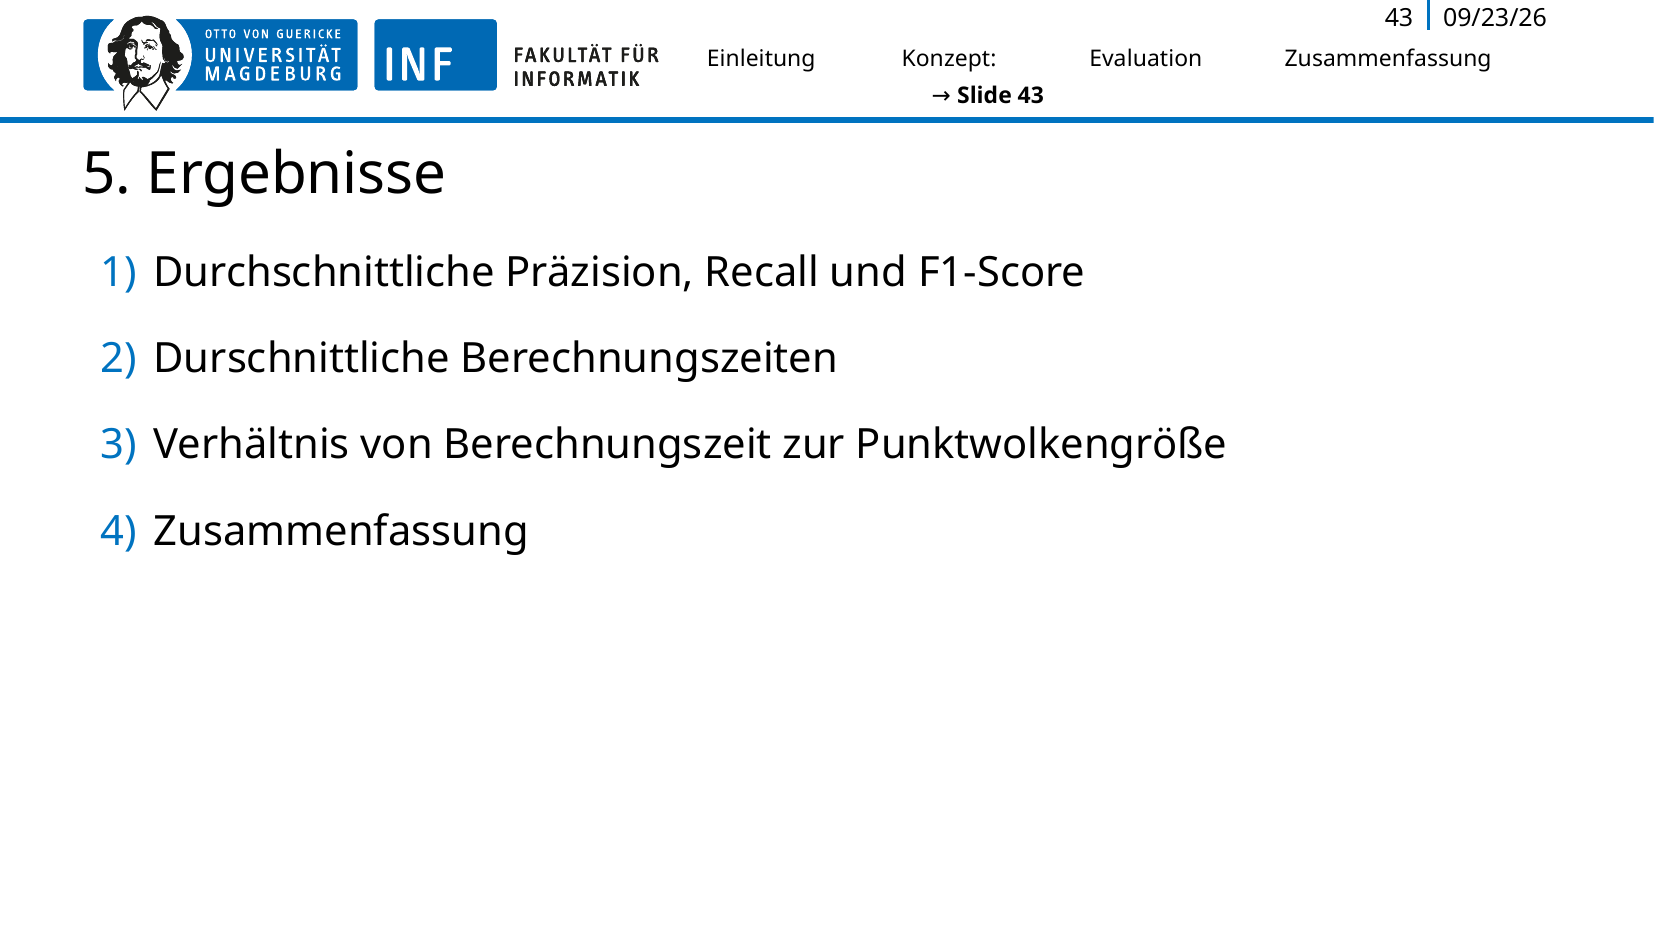

# 5. Ergebnisse
Durchschnittliche Präzision, Recall und F1-Score
Durschnittliche Berechnungszeiten
Verhältnis von Berechnungszeit zur Punktwolkengröße
Zusammenfassung